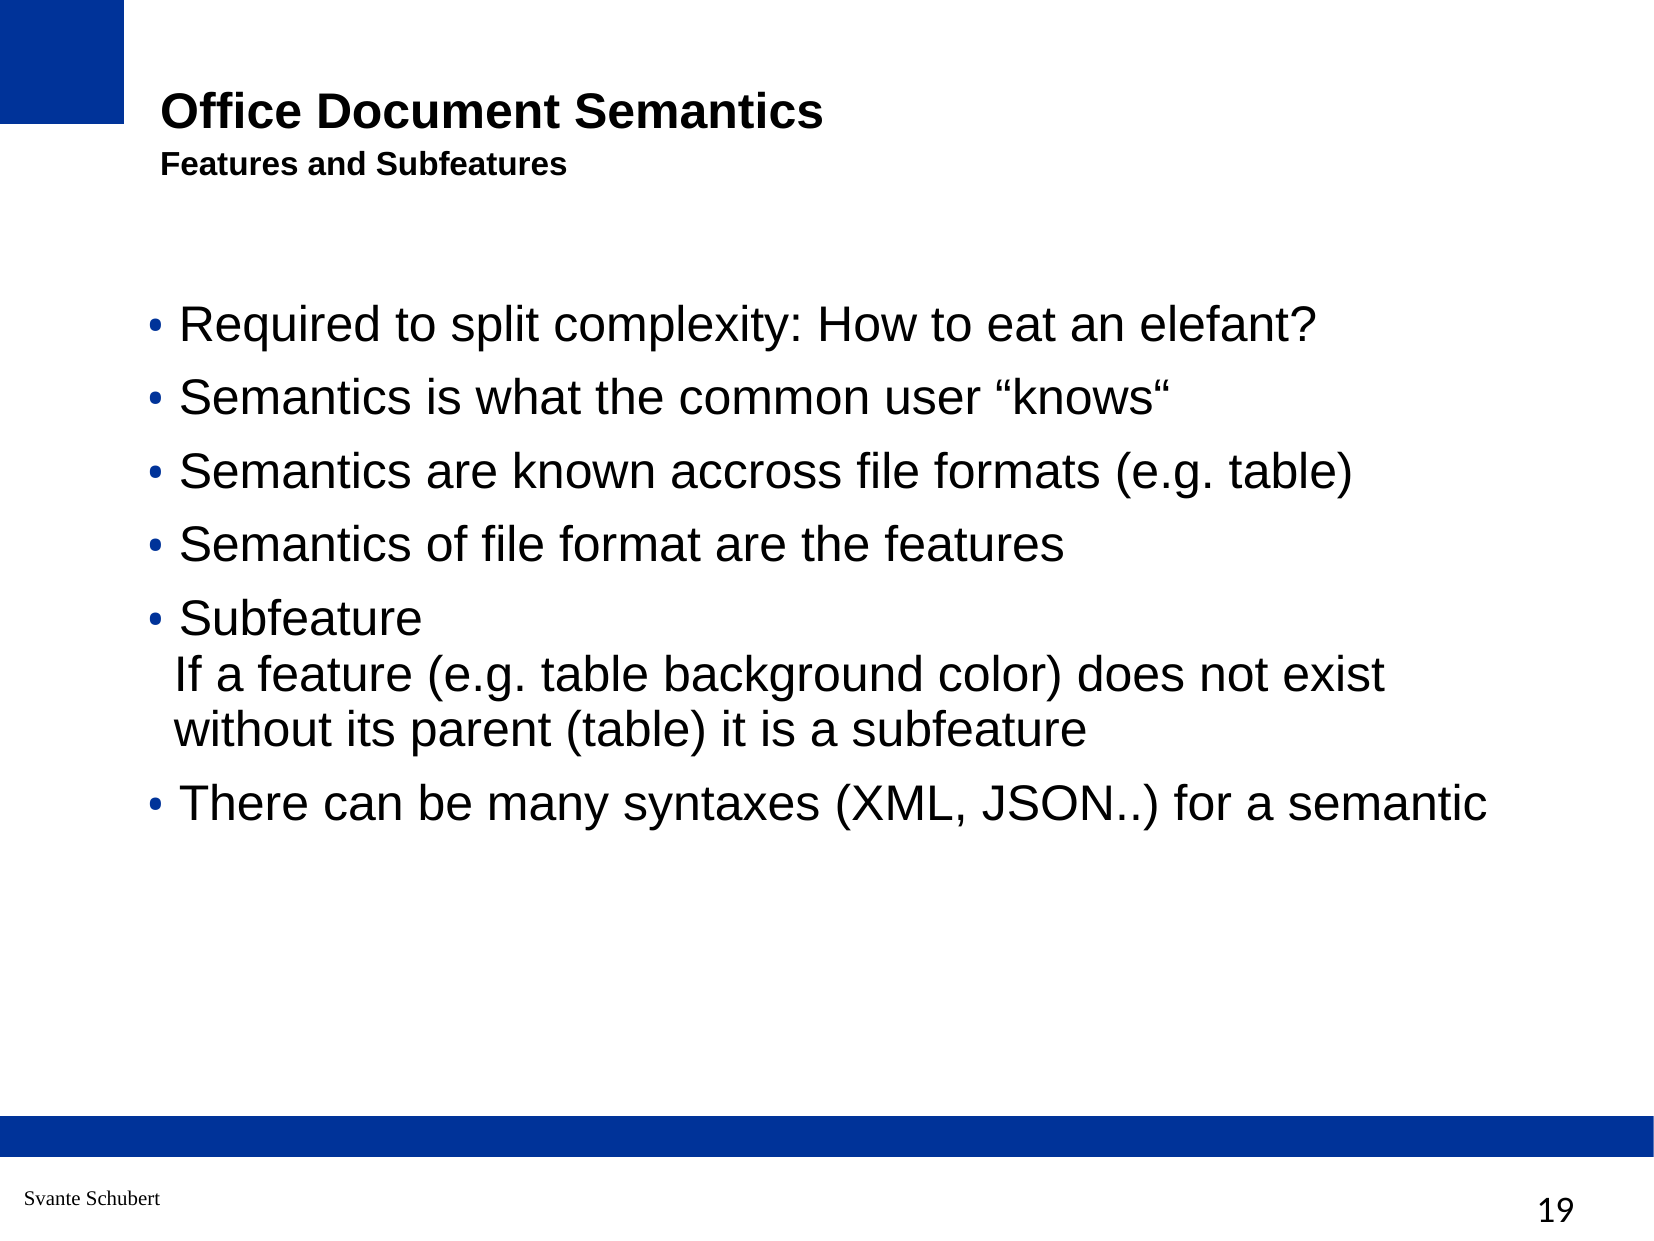

Office Document Semantics
Features and Subfeatures
# Required to split complexity: How to eat an elefant?
 Semantics is what the common user “knows“
 Semantics are known accross file formats (e.g. table)
 Semantics of file format are the features
 Subfeature
 If a feature (e.g. table background color) does not exist
 without its parent (table) it is a subfeature
 There can be many syntaxes (XML, JSON..) for a semantic
Svante Schubert